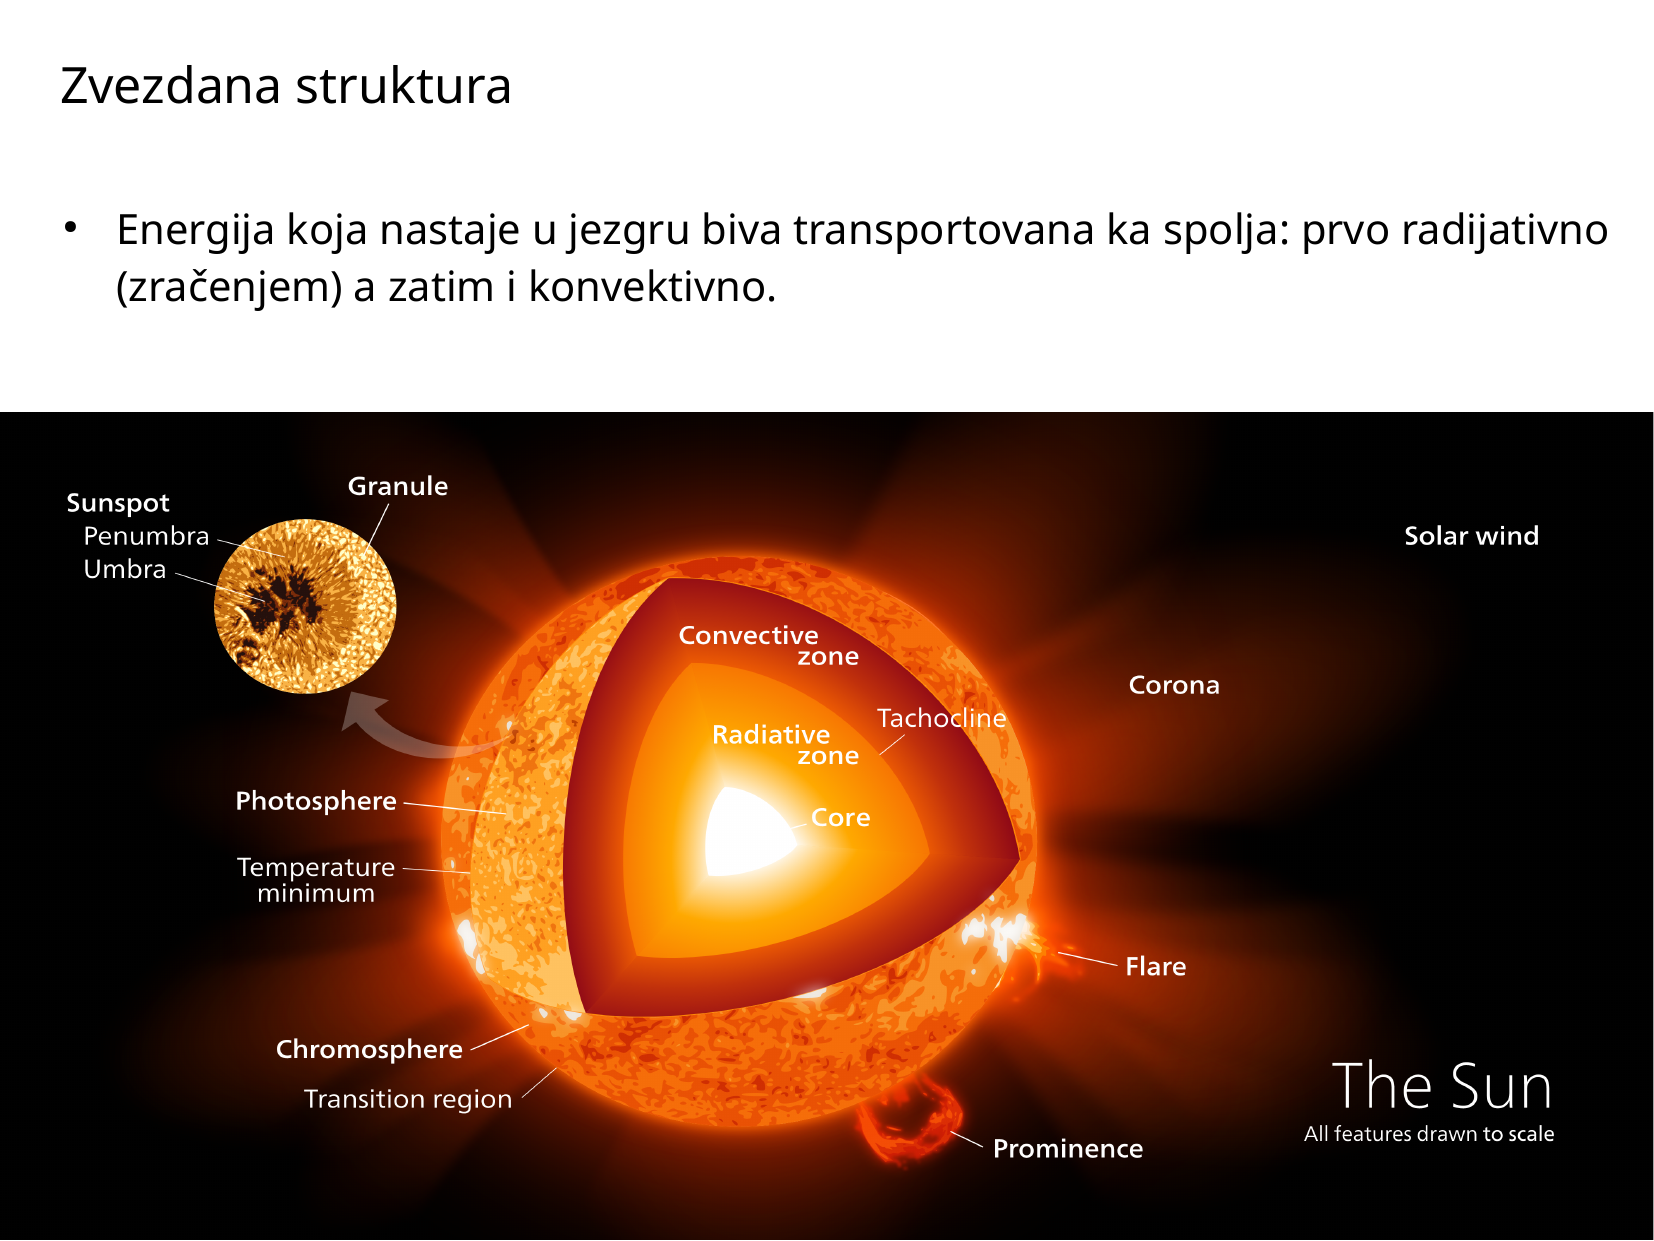

# Zvezdana struktura
Energija koja nastaje u jezgru biva transportovana ka spolja: prvo radijativno (zračenjem) a zatim i konvektivno.